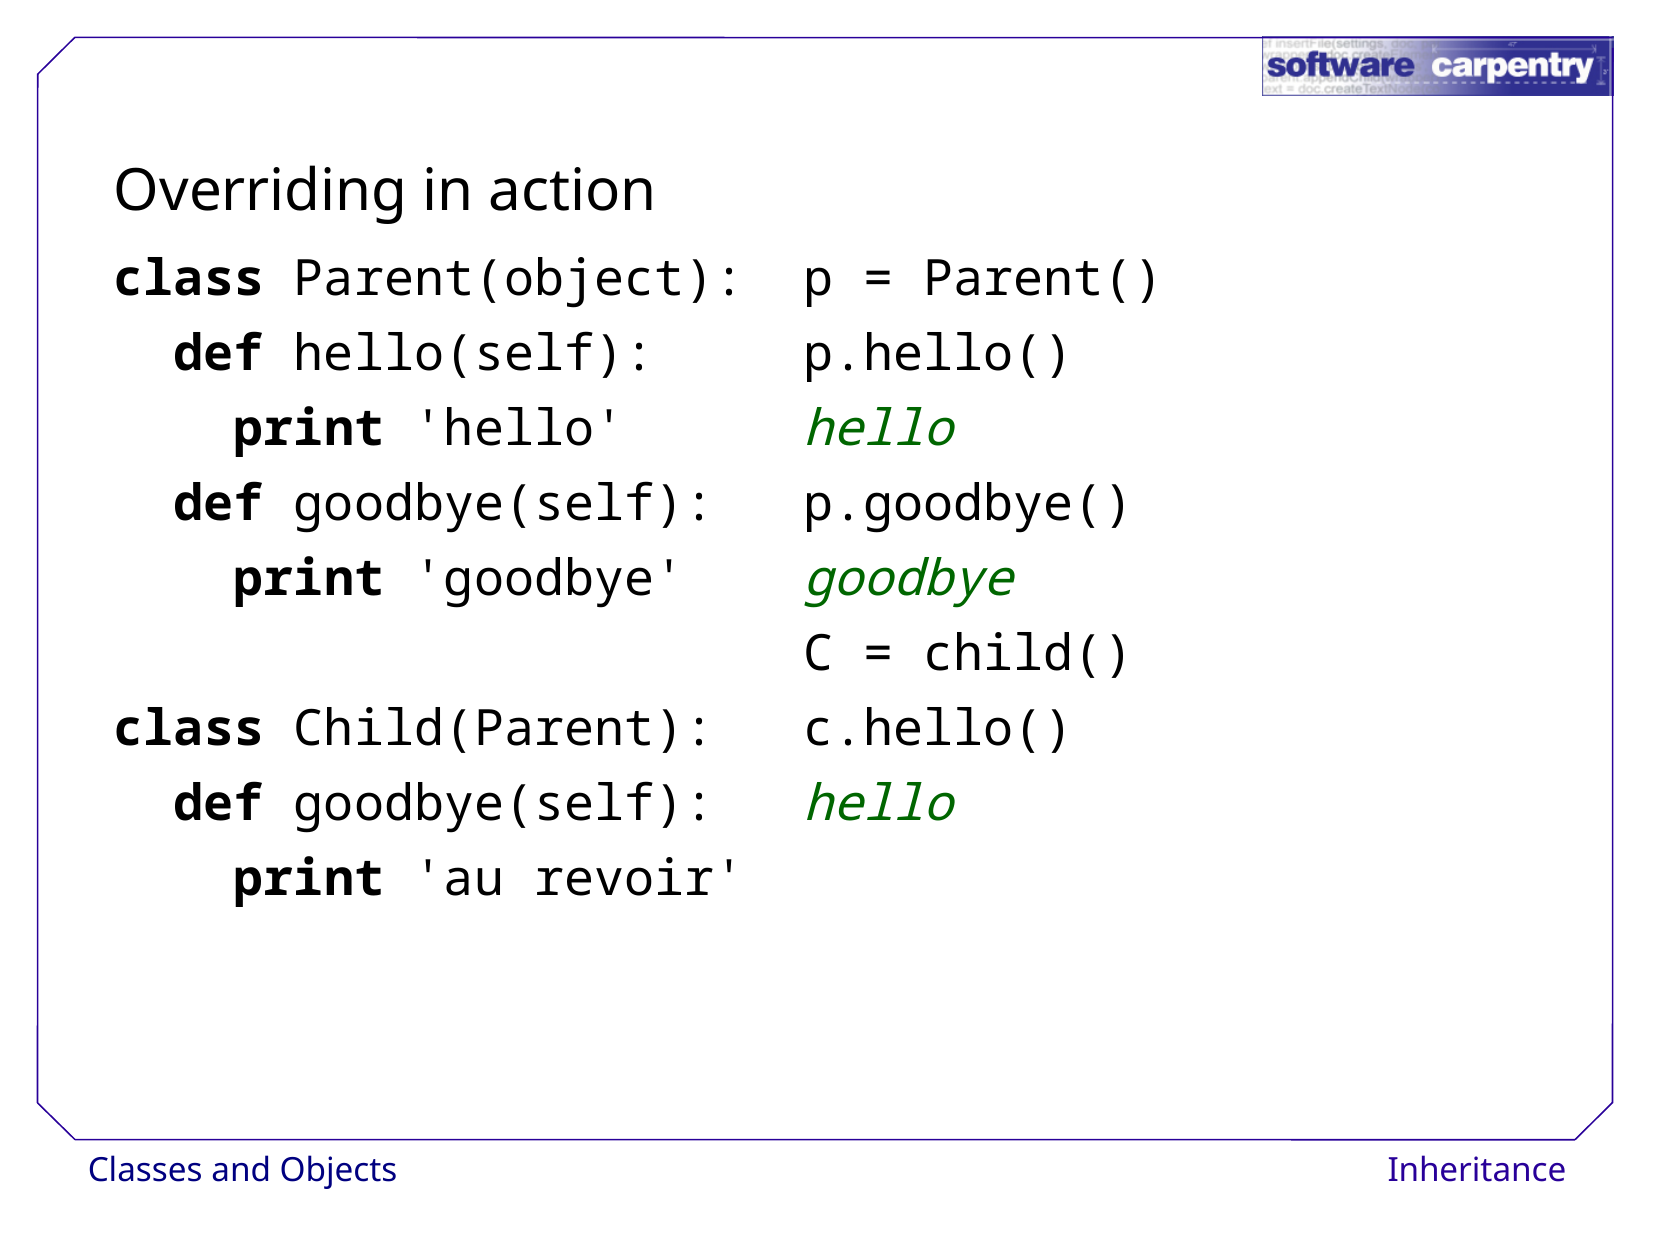

Overriding in action
class Parent(object):
 def hello(self):
 print 'hello'
 def goodbye(self):
 print 'goodbye'
class Child(Parent):
 def goodbye(self):
 print 'au revoir'
p = Parent()
p.hello()
hello
p.goodbye()
goodbye
C = child()
c.hello()
hello